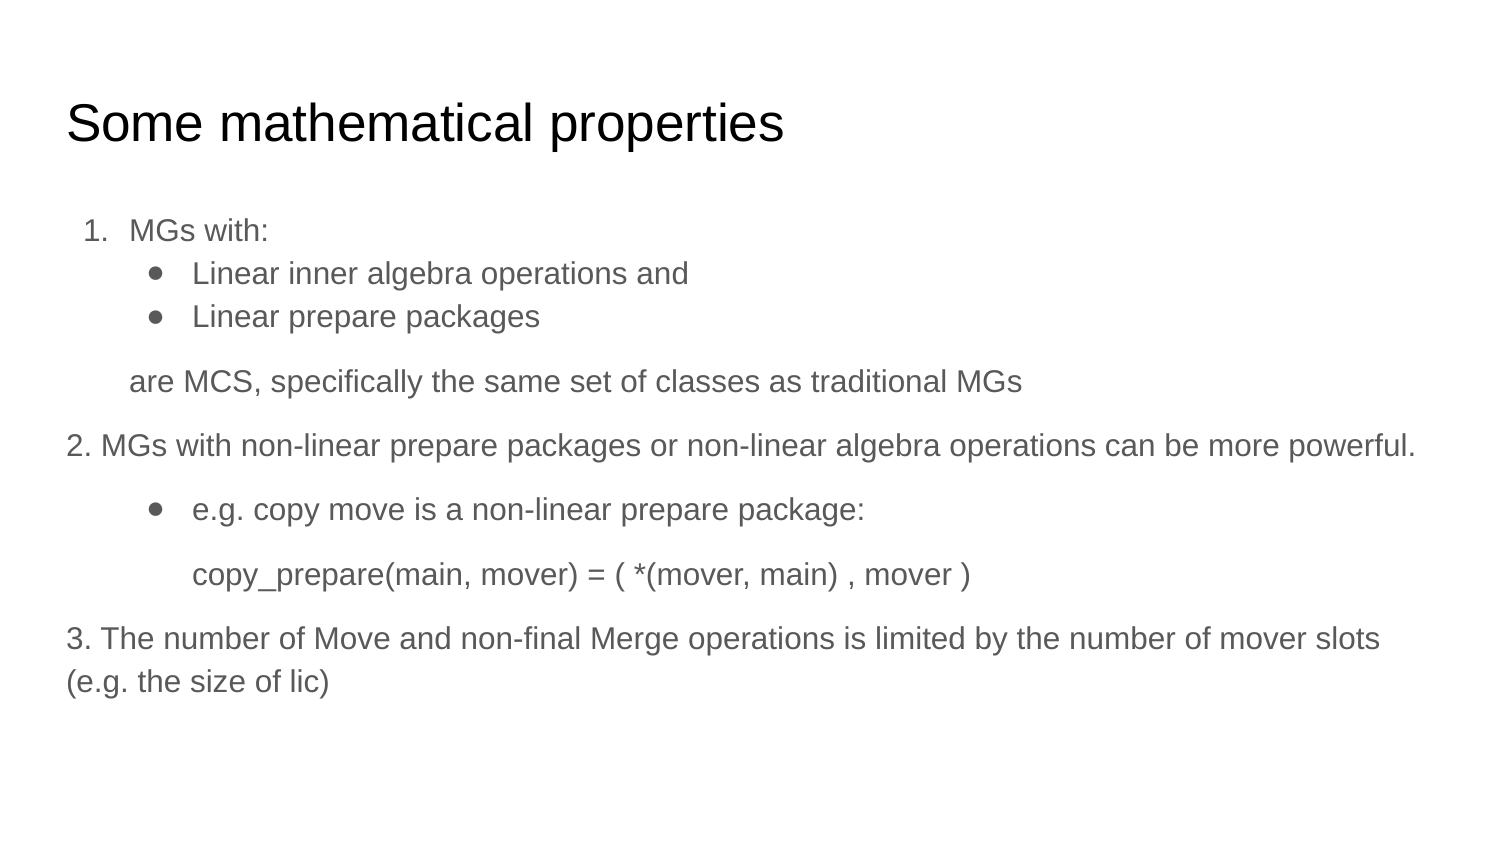

# Some mathematical properties
MGs with:
Linear inner algebra operations and
Linear prepare packages
	are MCS, specifically the same set of classes as traditional MGs
2. MGs with non-linear prepare packages or non-linear algebra operations can be more powerful.
e.g. copy move is a non-linear prepare package:
copy_prepare(main, mover) = ( *(mover, main) , mover )
3. The number of Move and non-final Merge operations is limited by the number of mover slots (e.g. the size of lic)